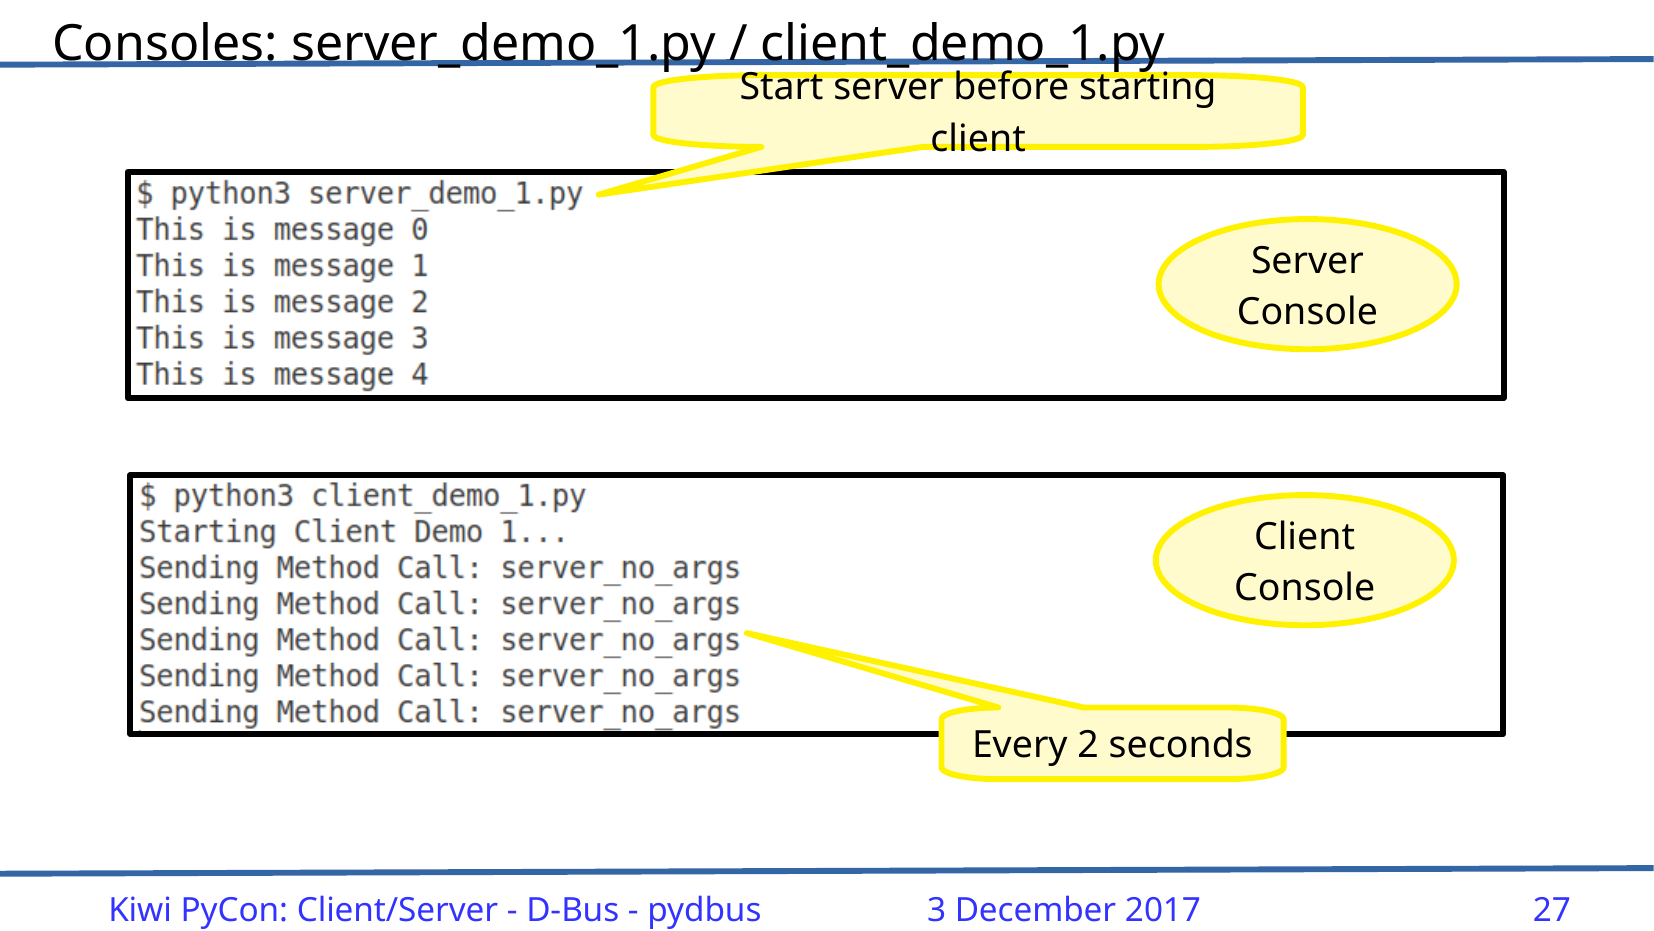

Consoles: server_demo_1.py / client_demo_1.py
Start server before starting client
Server Console
Client Console
Every 2 seconds
Kiwi PyCon: Client/Server - D-Bus - pydbus
3 December 2017
27